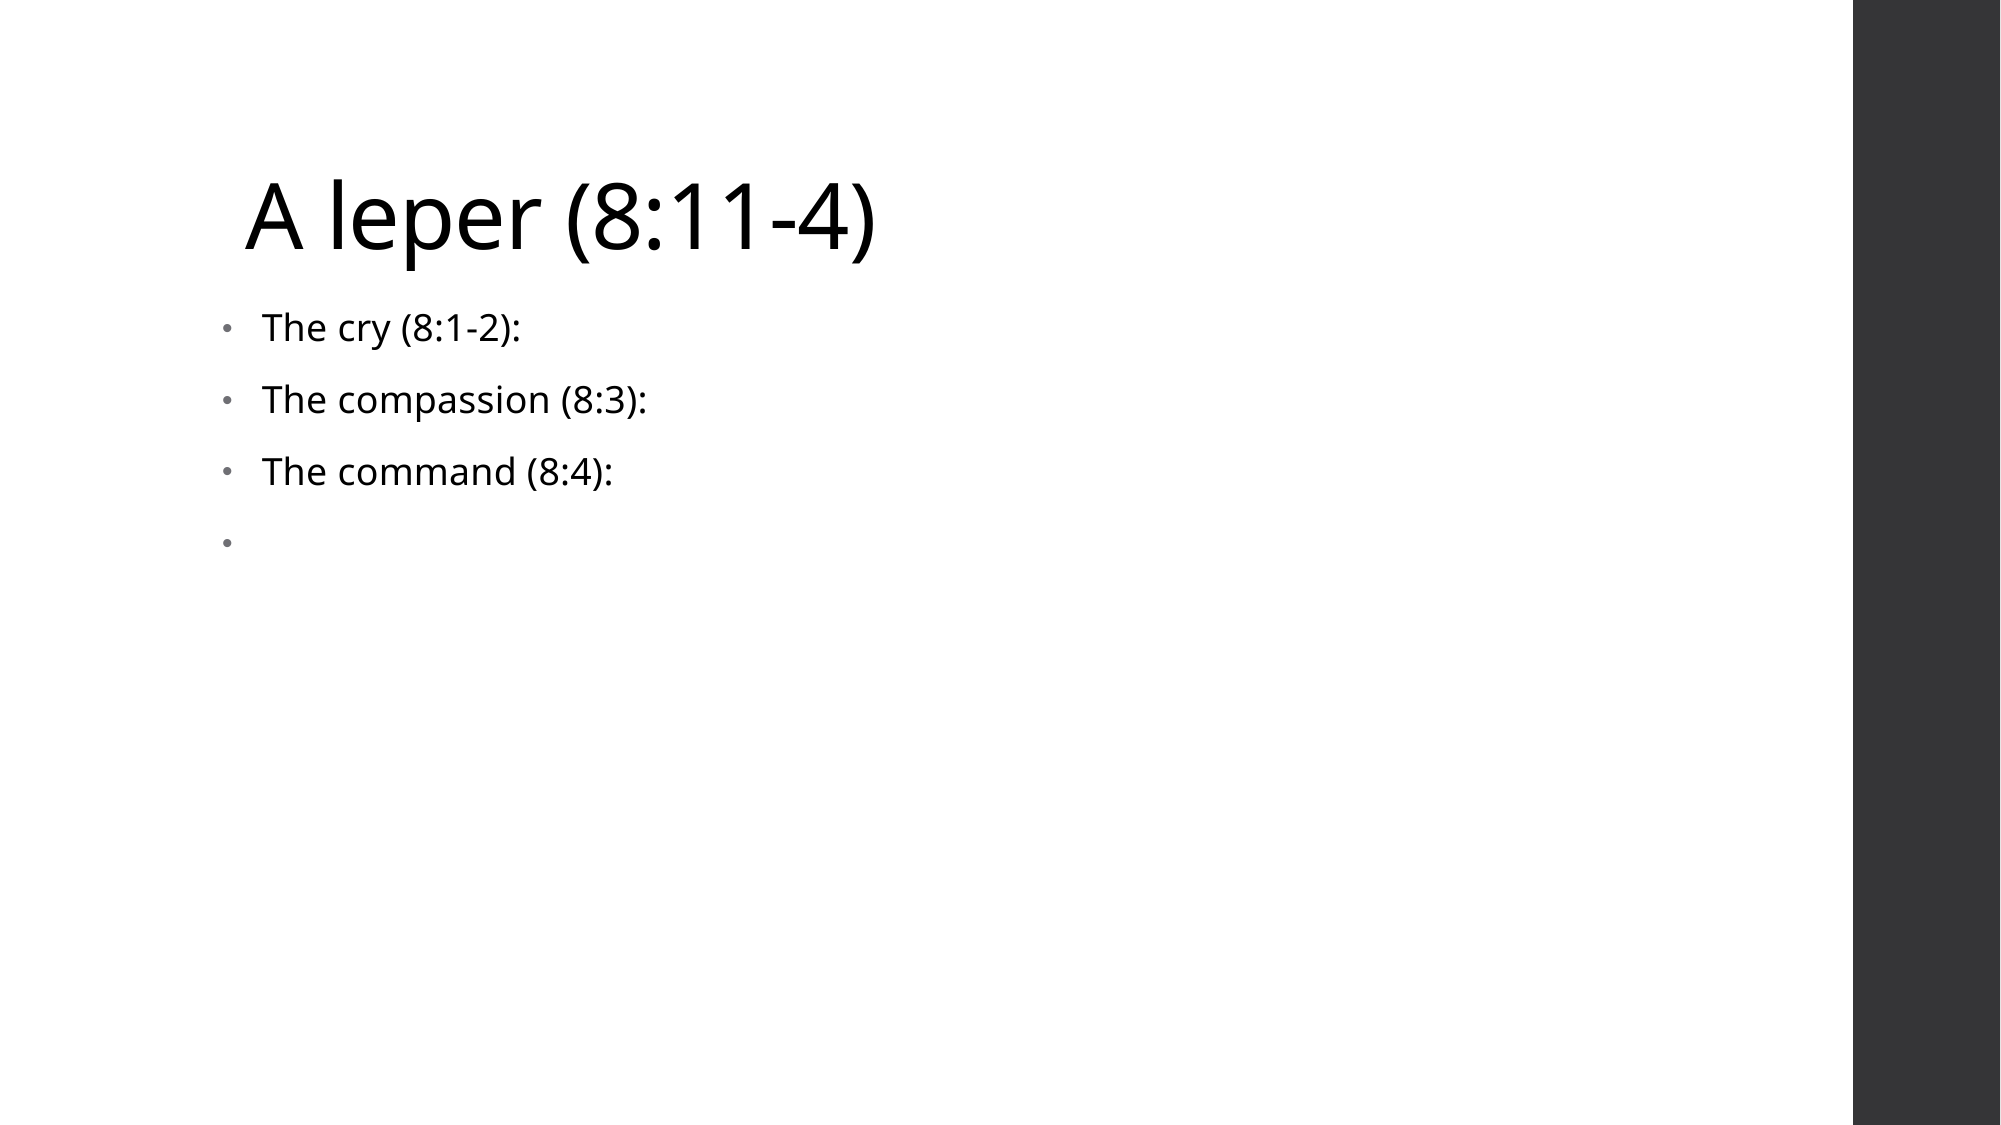

# A leper (8:11-4)
 The cry (8:1-2):
 The compassion (8:3):
 The command (8:4):